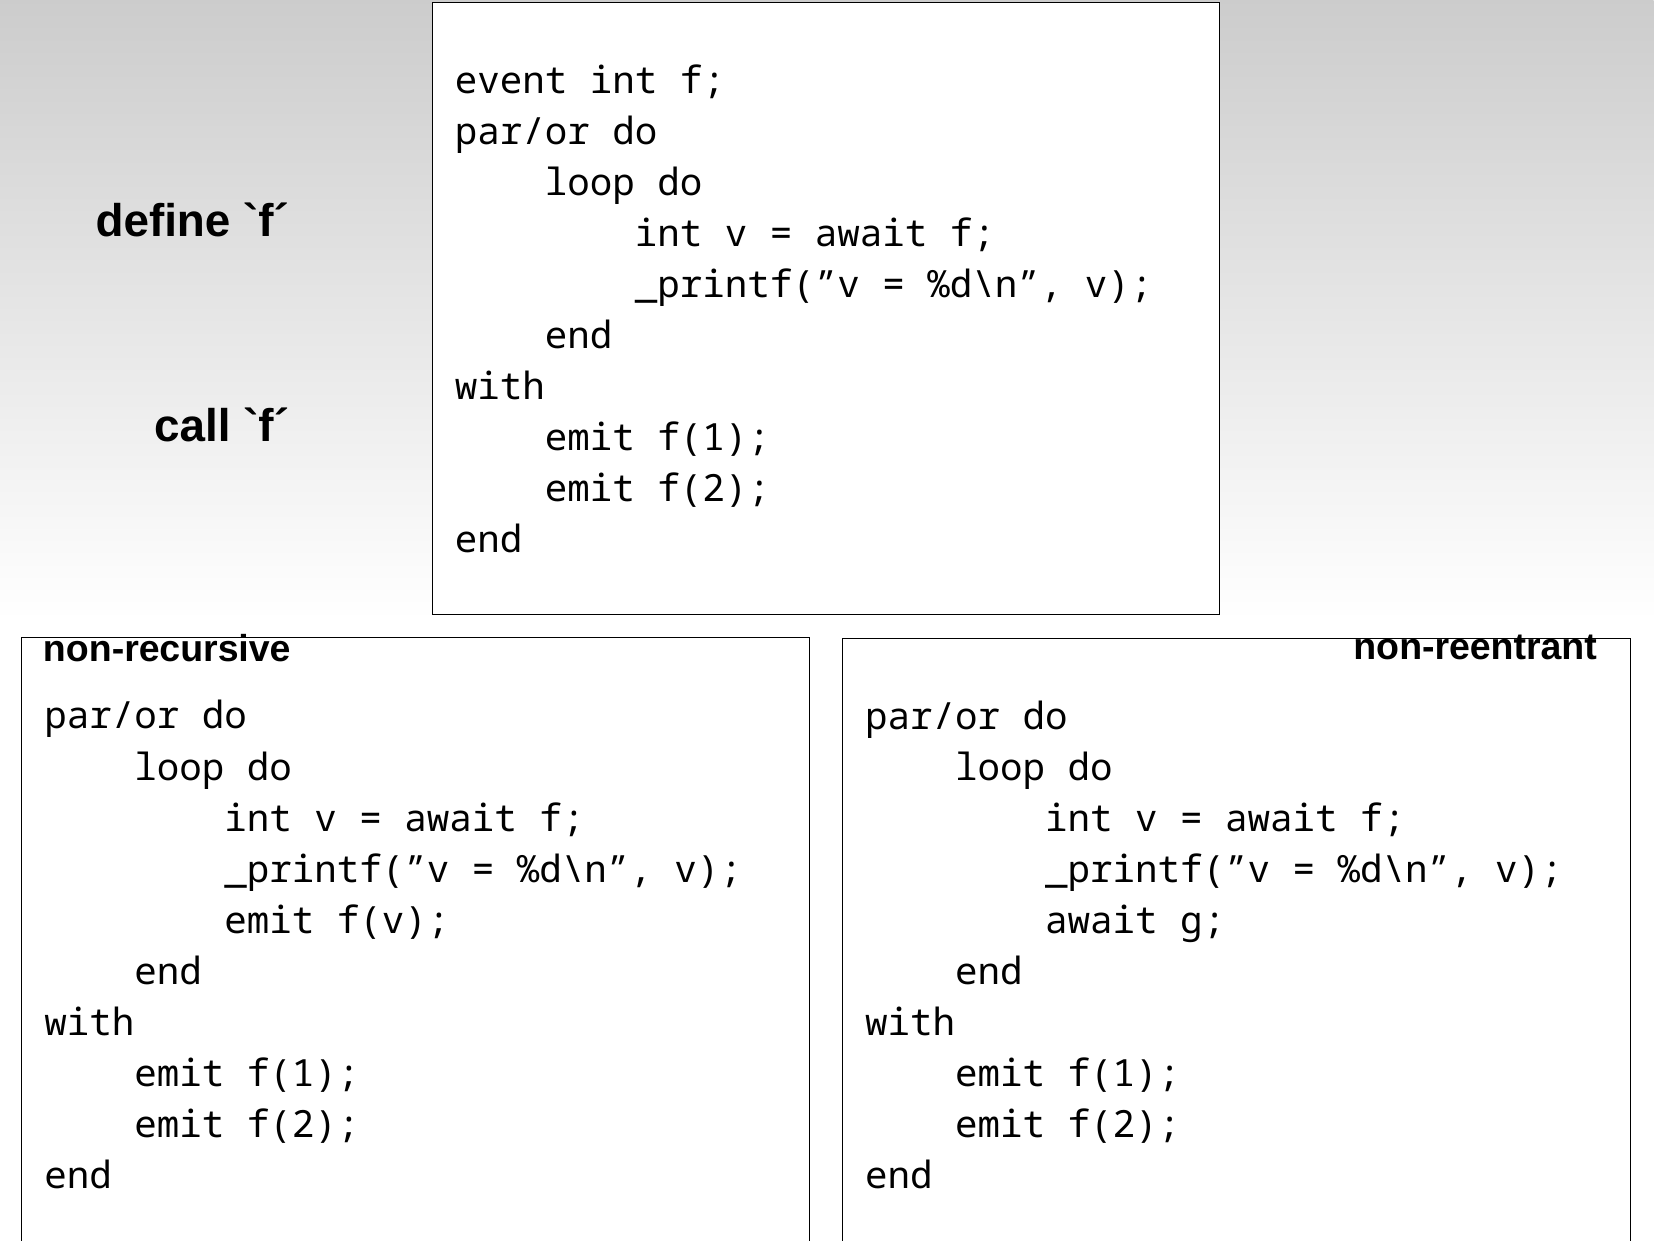

# event int f;
 par/or do
 loop do
 int v = await f;
 _printf(”v = %d\n”, v);
 end
 with
 emit f(1);
 emit f(2);
 end
define `f´
call `f´
non-reentrant
non-recursive
 par/or do
 loop do
 int v = await f;
 _printf(”v = %d\n”, v);
 emit f(v);
 end
 with
 emit f(1);
 emit f(2);
 end
 par/or do
 loop do
 int v = await f;
 _printf(”v = %d\n”, v);
 await g;
 end
 with
 emit f(1);
 emit f(2);
 end